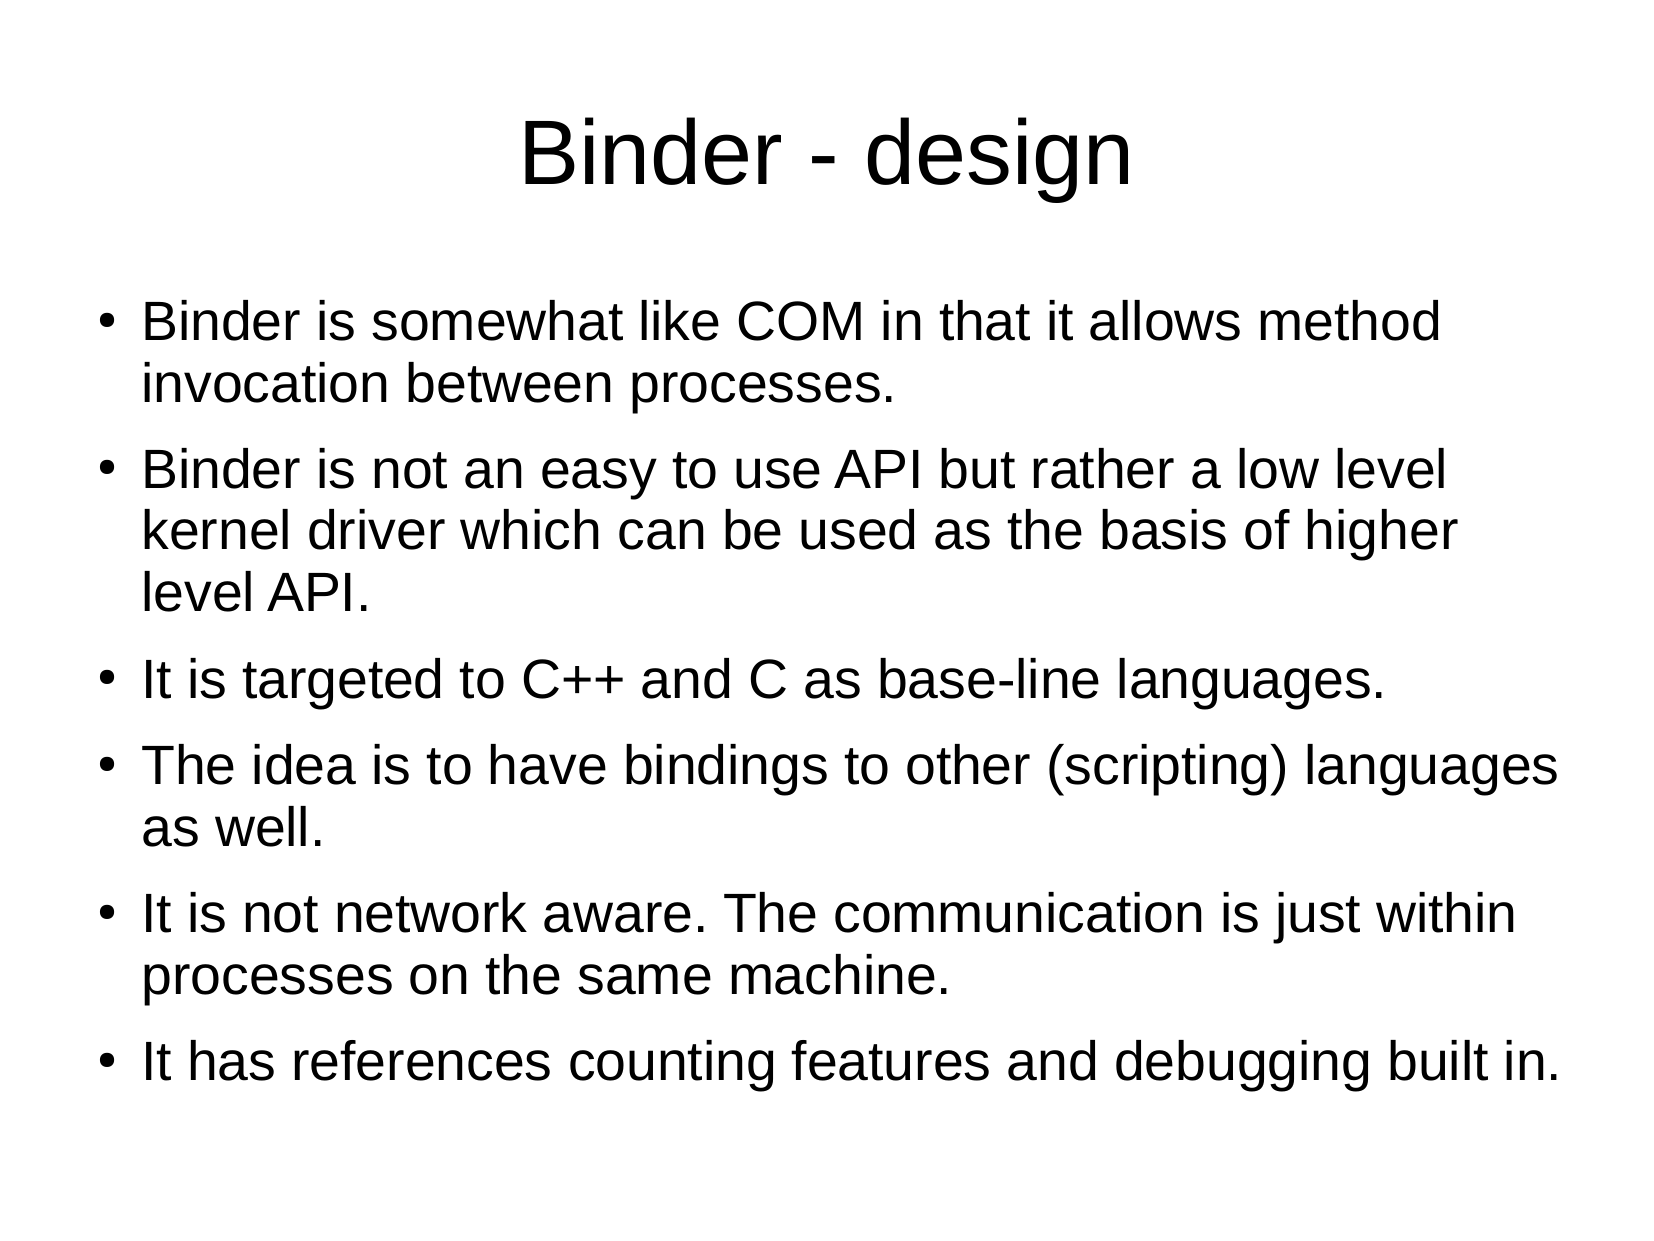

# Binder - design
Binder is somewhat like COM in that it allows method invocation between processes.
Binder is not an easy to use API but rather a low level kernel driver which can be used as the basis of higher level API.
It is targeted to C++ and C as base-line languages.
The idea is to have bindings to other (scripting) languages as well.
It is not network aware. The communication is just within processes on the same machine.
It has references counting features and debugging built in.